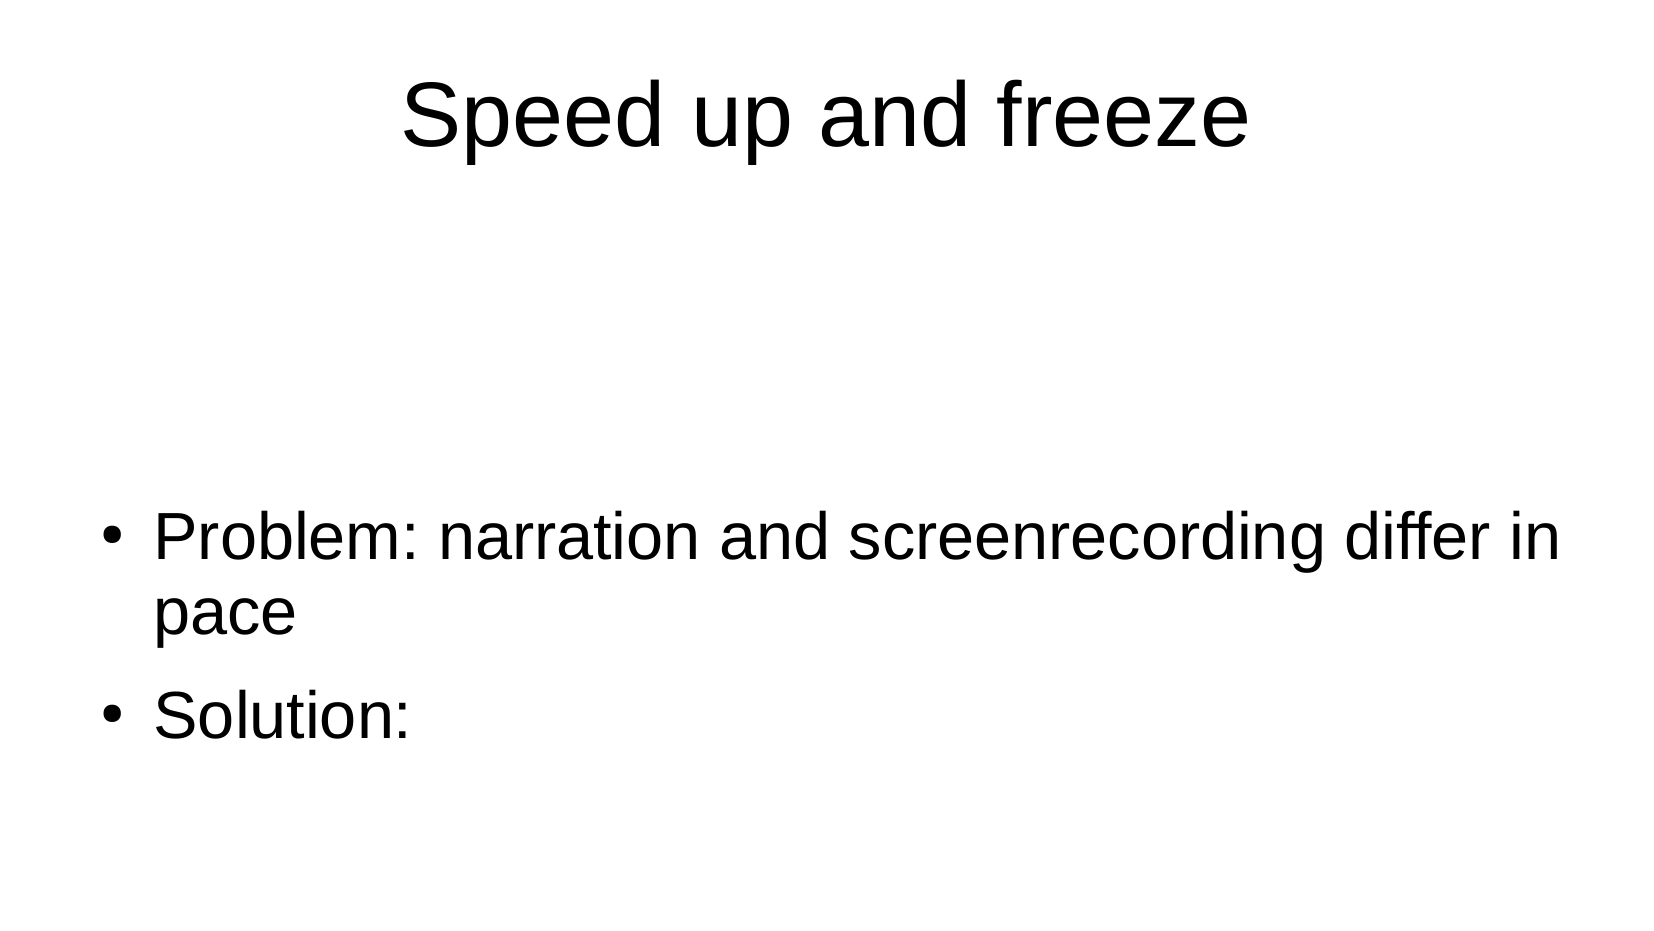

# Speed up and freeze
Problem: narration and screenrecording differ in pace
Solution: